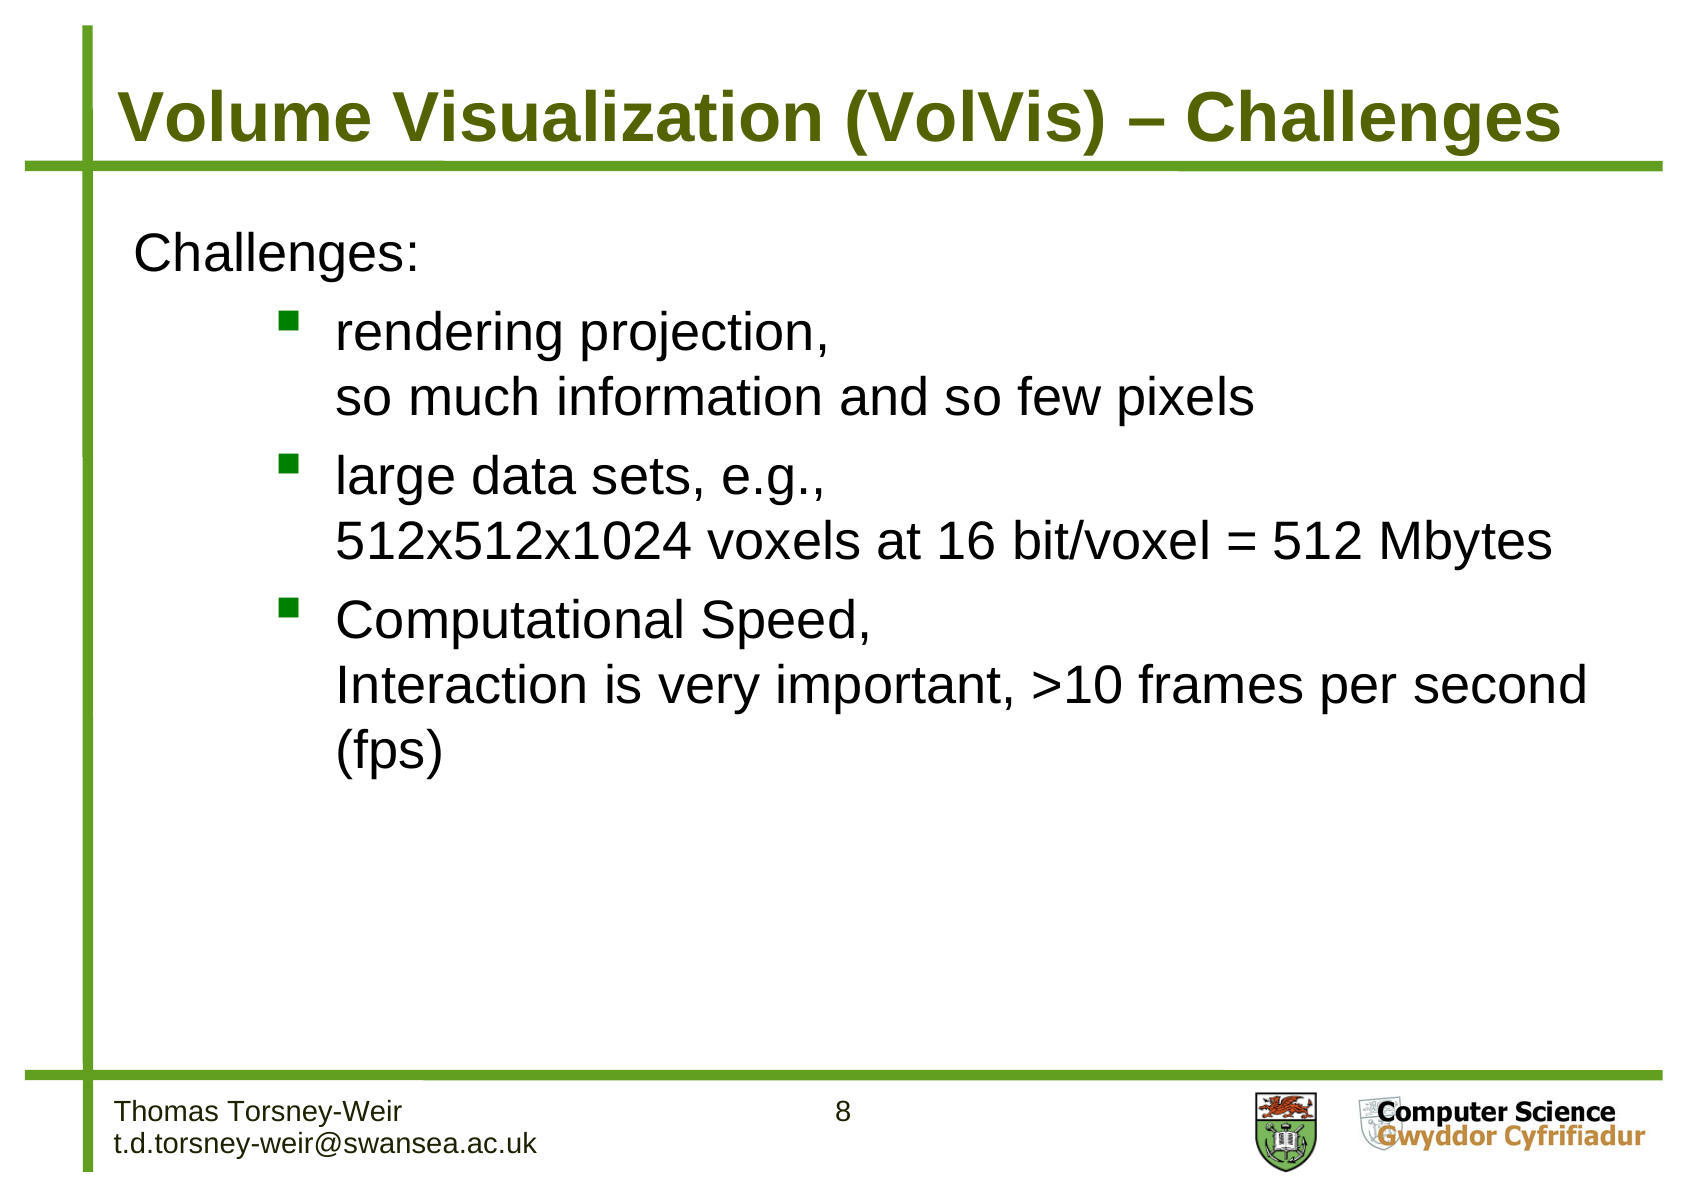

# Volume Visualization (VolVis) – Challenges
Challenges:
rendering projection,
so much information and so few pixels
large data sets, e.g.,
512x512x1024 voxels at 16 bit/voxel = 512 Mbytes
Computational Speed,
Interaction is very important, >10 frames per second (fps)